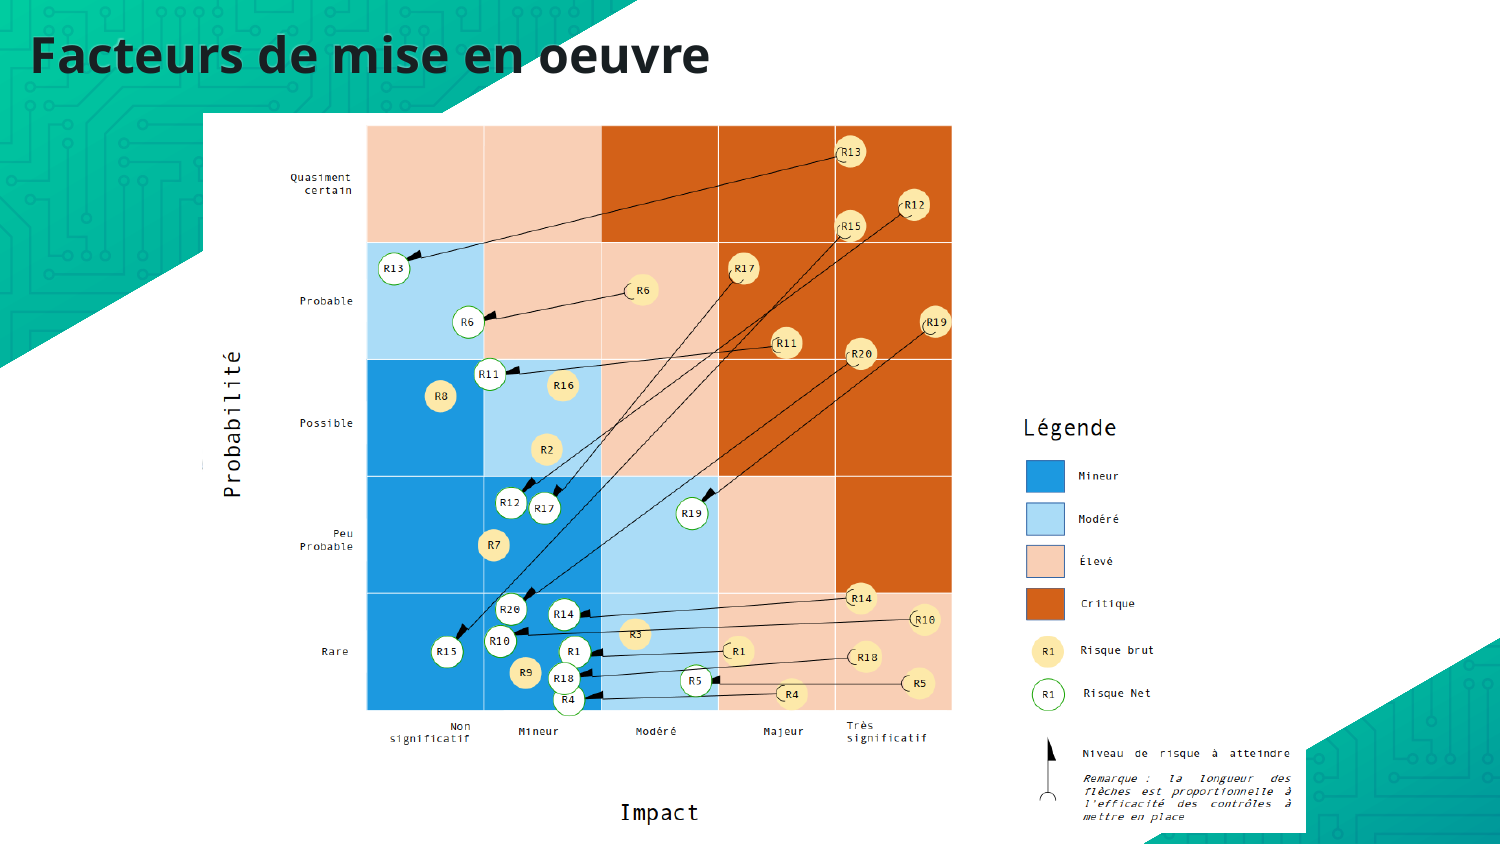

# Facteurs de mise en oeuvre
Dépendances
Exigences fonctionnelles
Opportunités
Valeurs commerciales